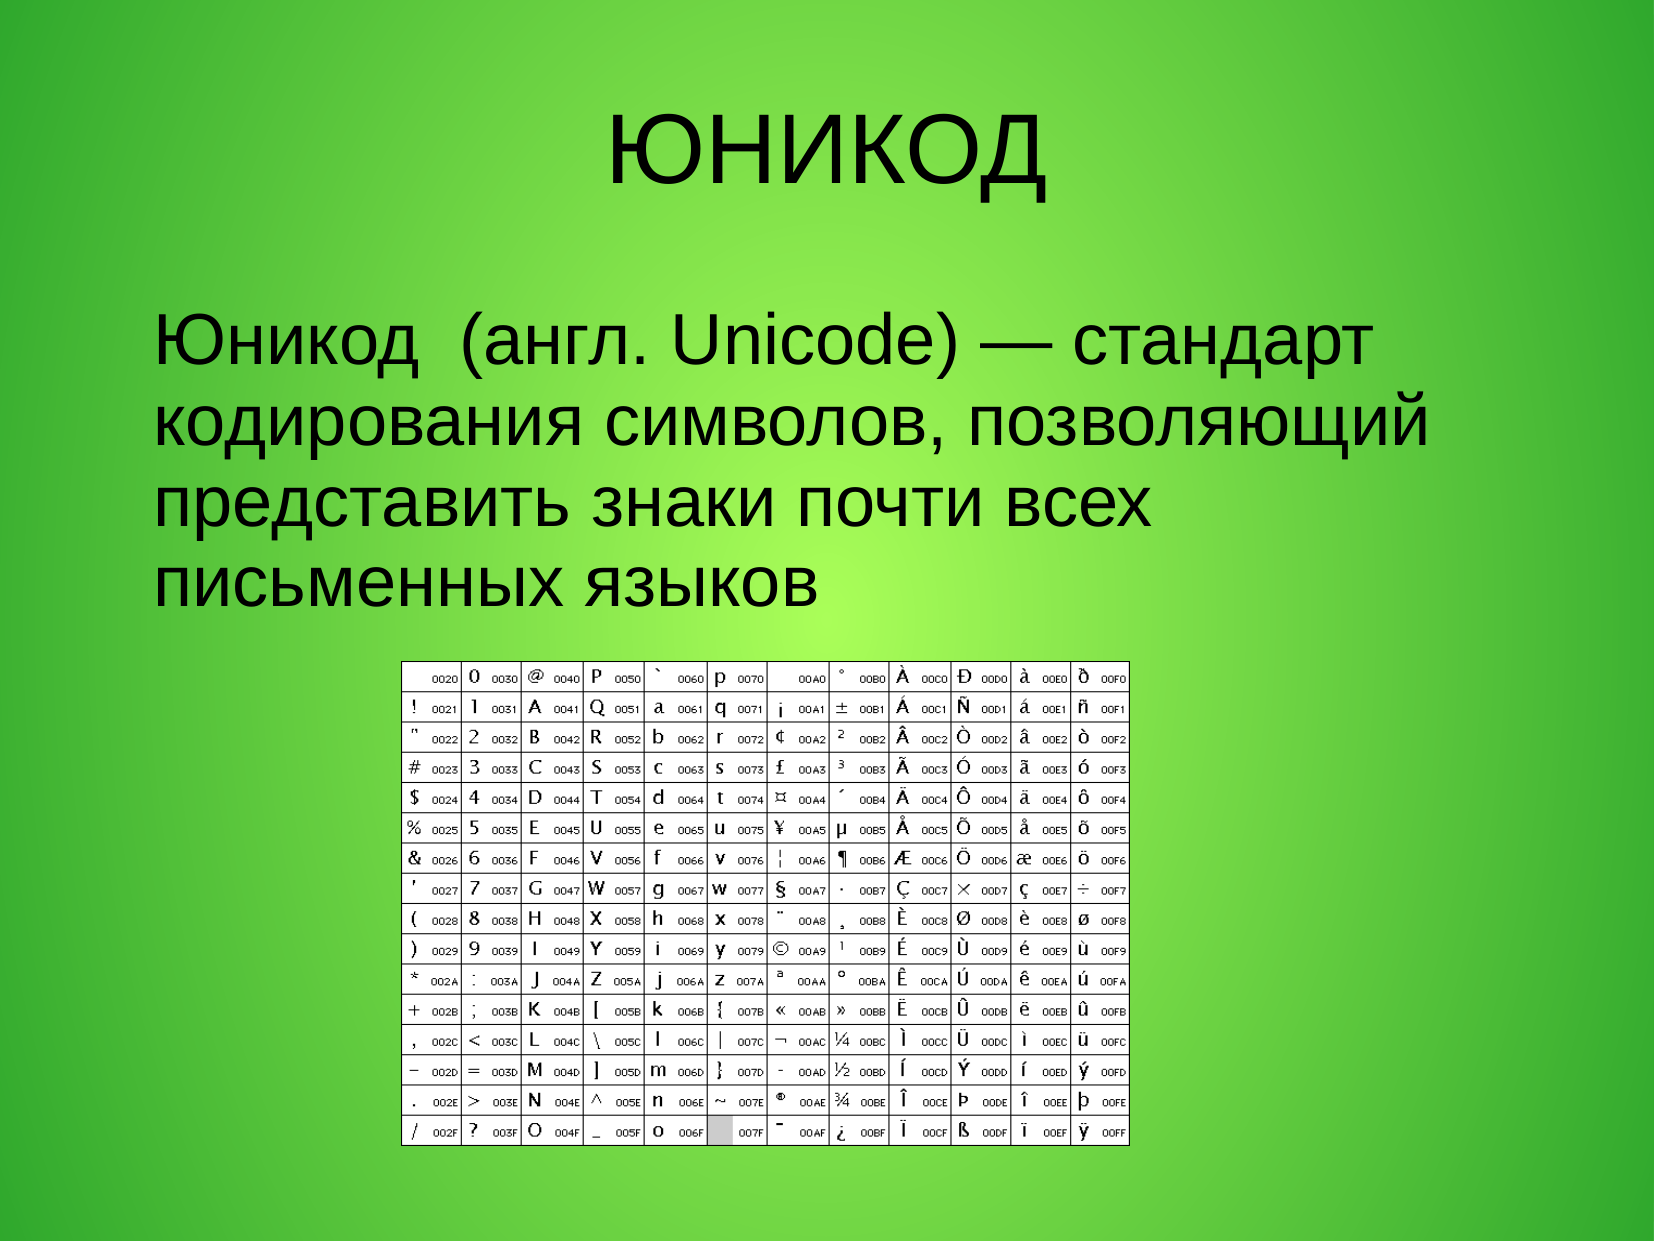

# ЮНИКОД
Юникод (англ. Unicode) — стандарт кодирования символов, позволяющий представить знаки почти всех письменных языков